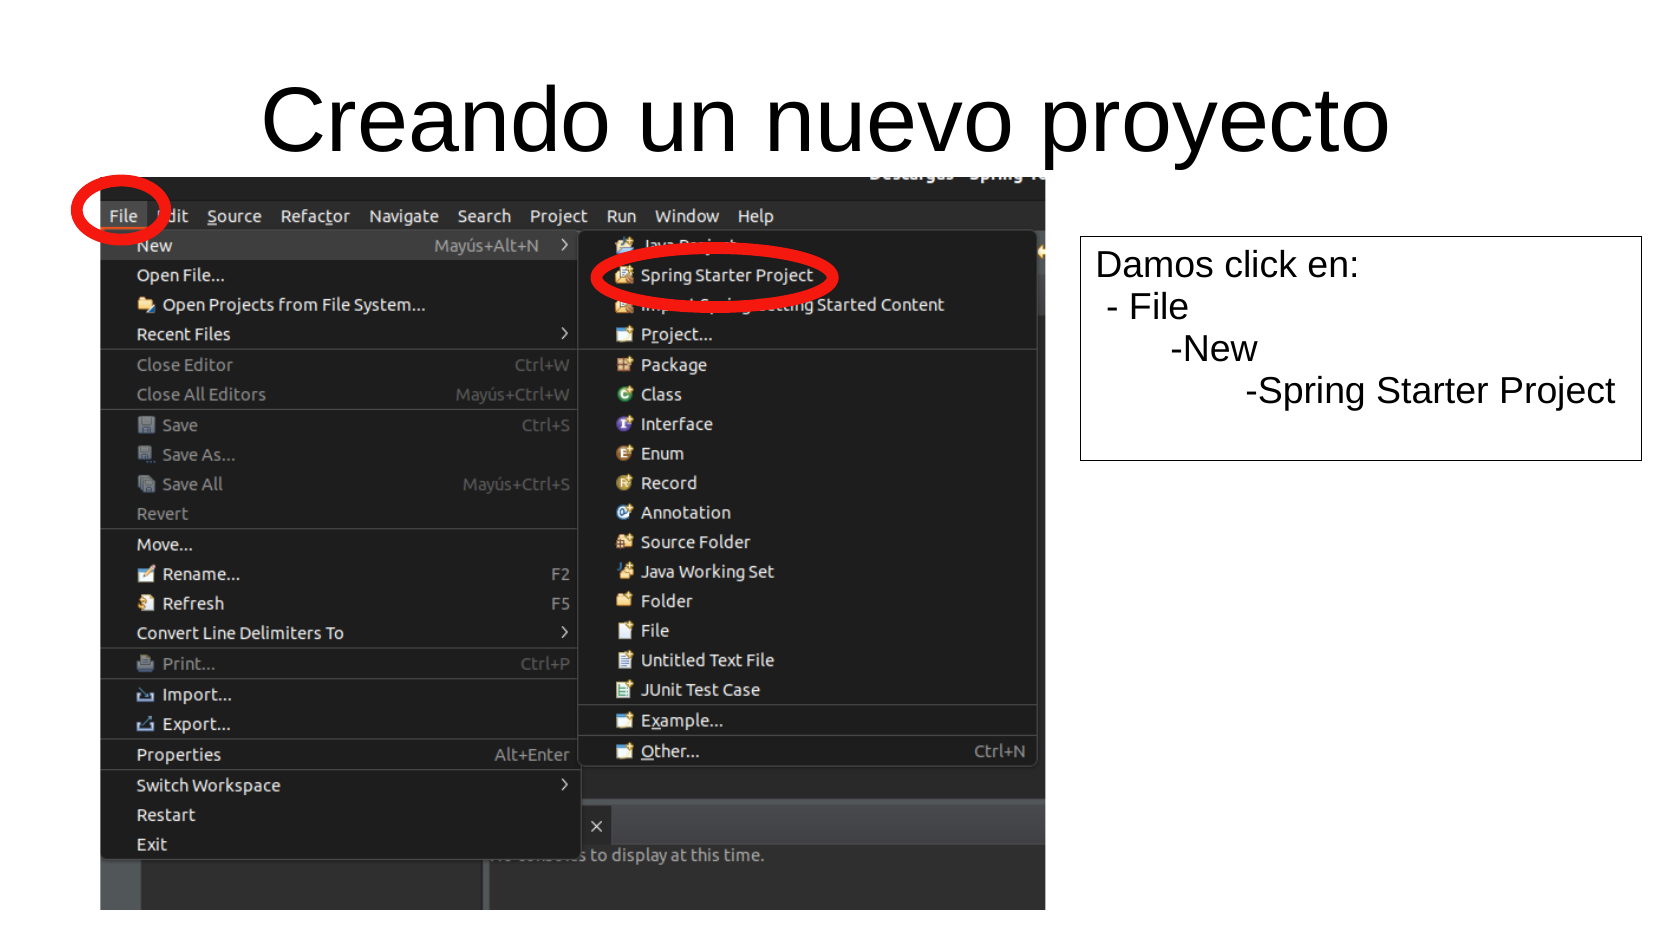

# Creando un nuevo proyecto
Damos click en:
 - File
	-New
		-Spring Starter Project